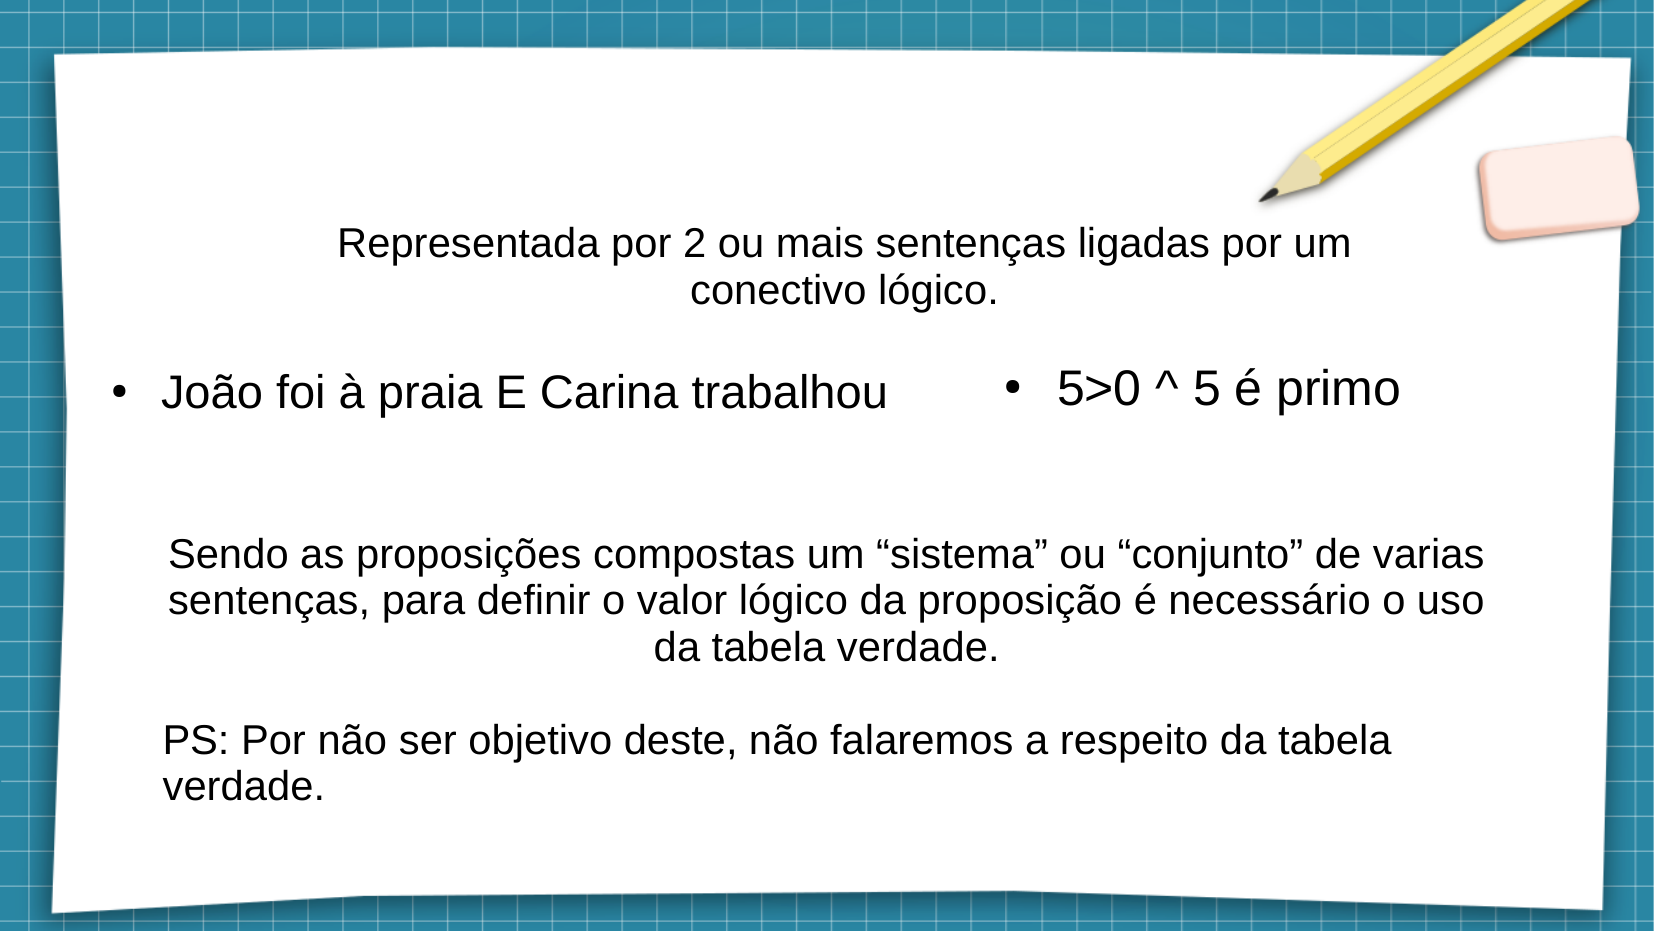

Representada por 2 ou mais sentenças ligadas por um conectivo lógico.
5>0 ^ 5 é primo
# João foi à praia E Carina trabalhou
Sendo as proposições compostas um “sistema” ou “conjunto” de varias sentenças, para definir o valor lógico da proposição é necessário o uso da tabela verdade.
PS: Por não ser objetivo deste, não falaremos a respeito da tabela verdade.